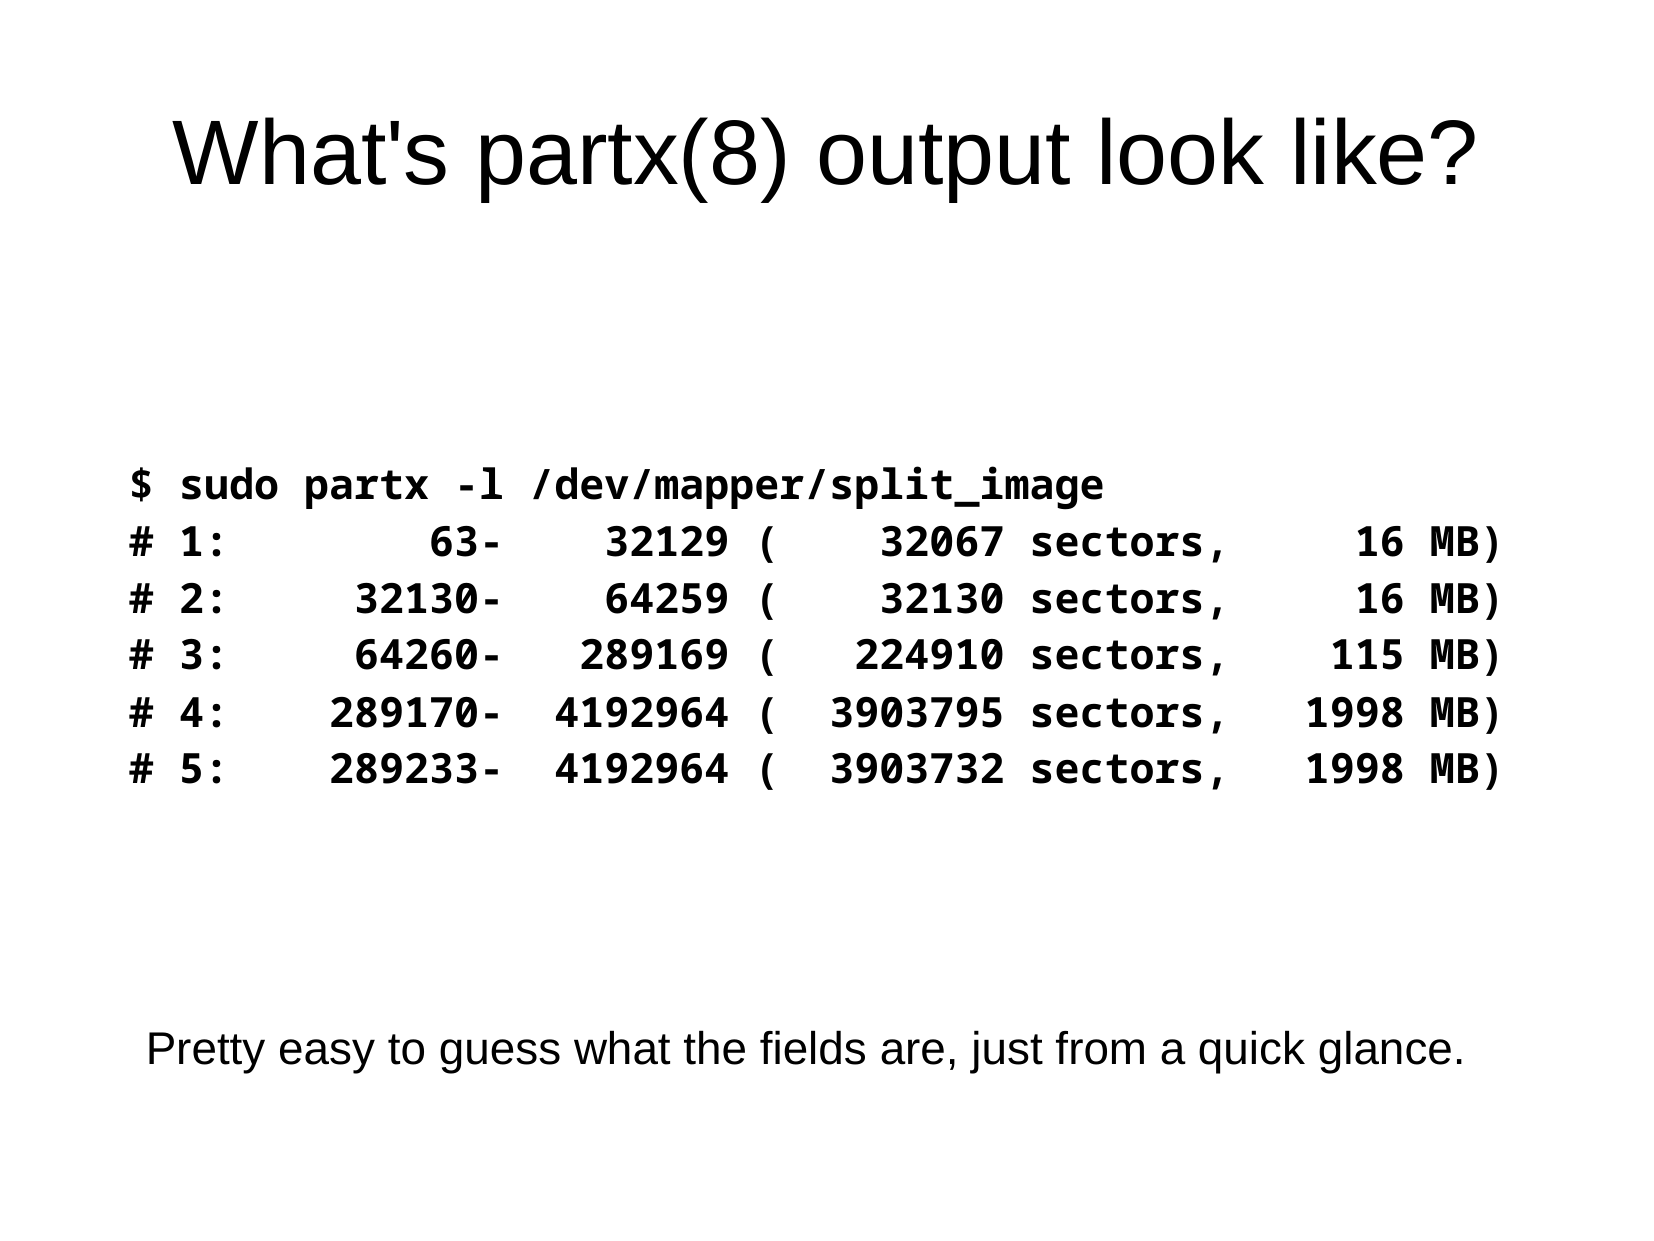

# What's partx(8) output look like?
$ sudo partx -l /dev/mapper/split_image
# 1: 63- 32129 ( 32067 sectors, 16 MB)
# 2: 32130- 64259 ( 32130 sectors, 16 MB)
# 3: 64260- 289169 ( 224910 sectors, 115 MB)
# 4: 289170- 4192964 ( 3903795 sectors, 1998 MB)
# 5: 289233- 4192964 ( 3903732 sectors, 1998 MB)
Pretty easy to guess what the fields are, just from a quick glance.